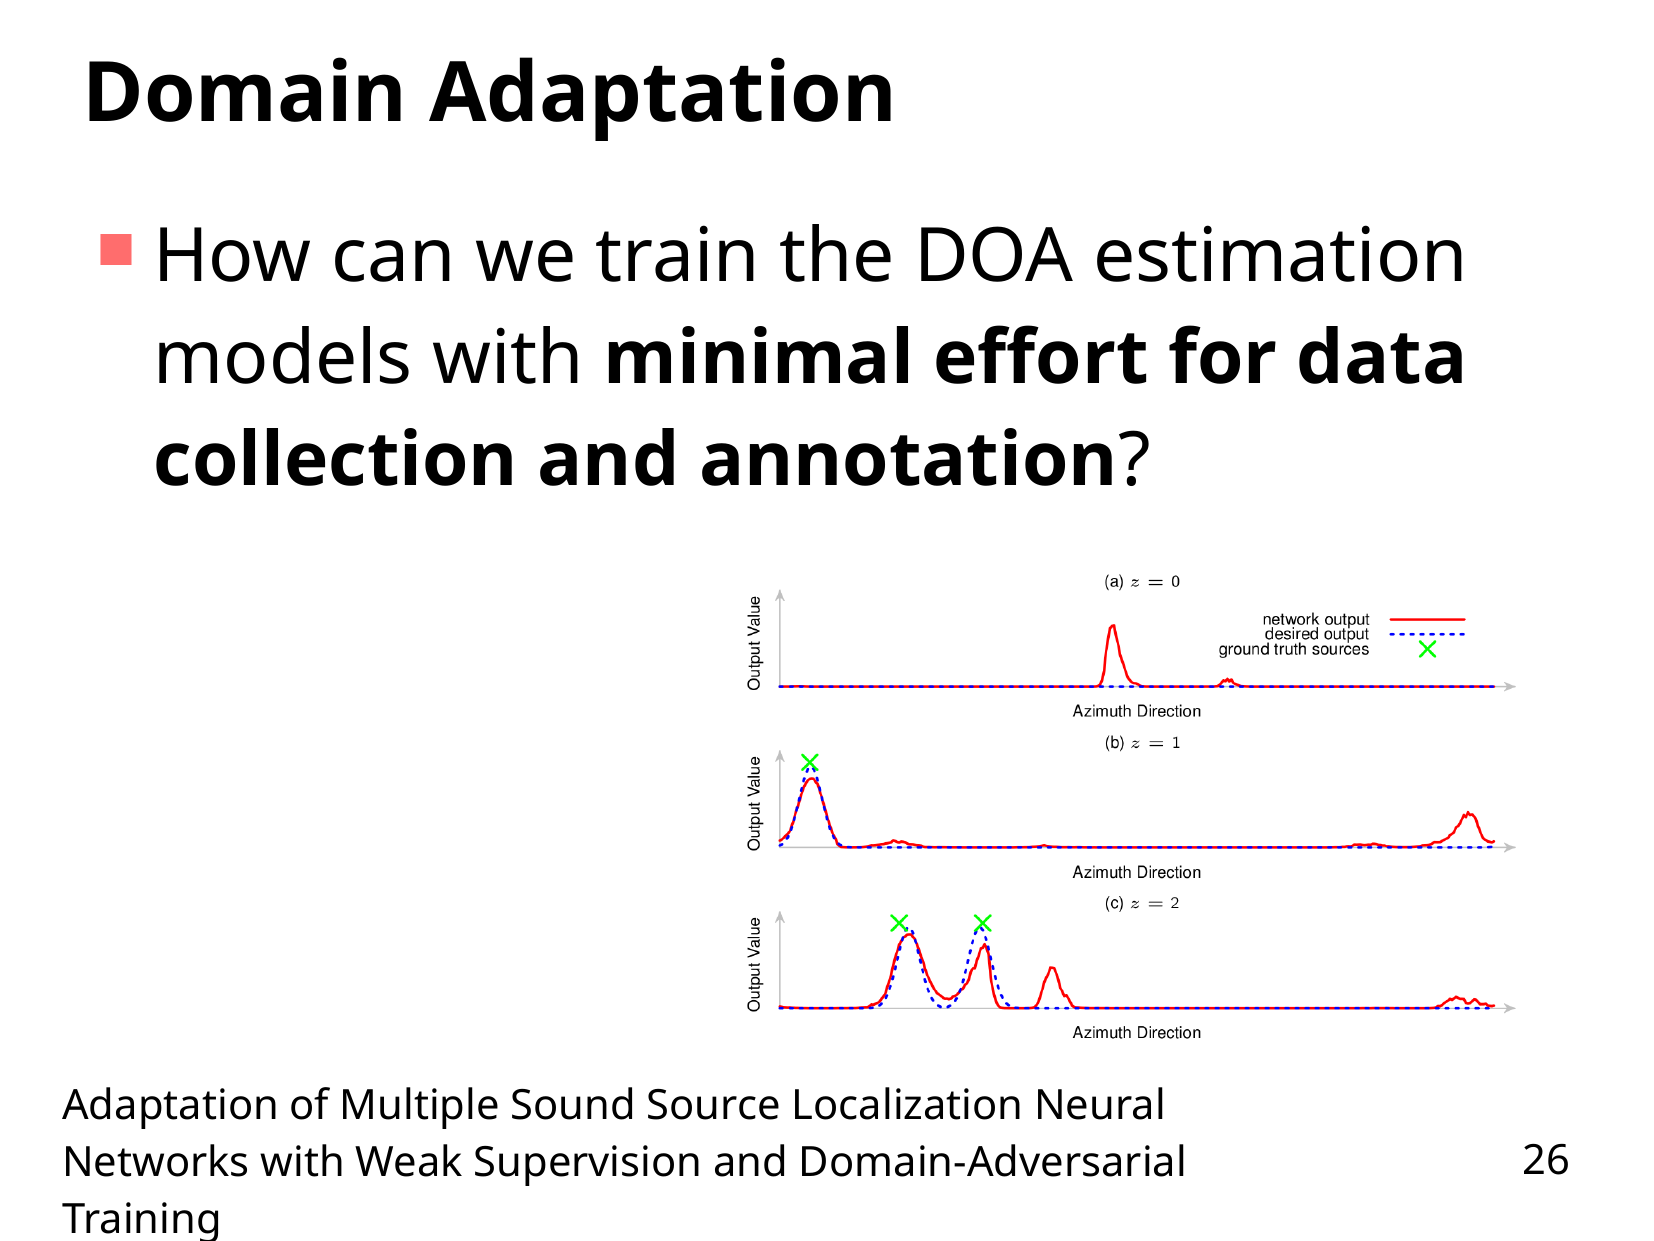

# Domain Adaptation
How can we train the DOA estimation models with minimal effort for data collection and annotation?
Adaptation of Multiple Sound Source Localization Neural Networks with Weak Supervision and Domain-Adversarial Training
He et al., in ICASSP 2019
26